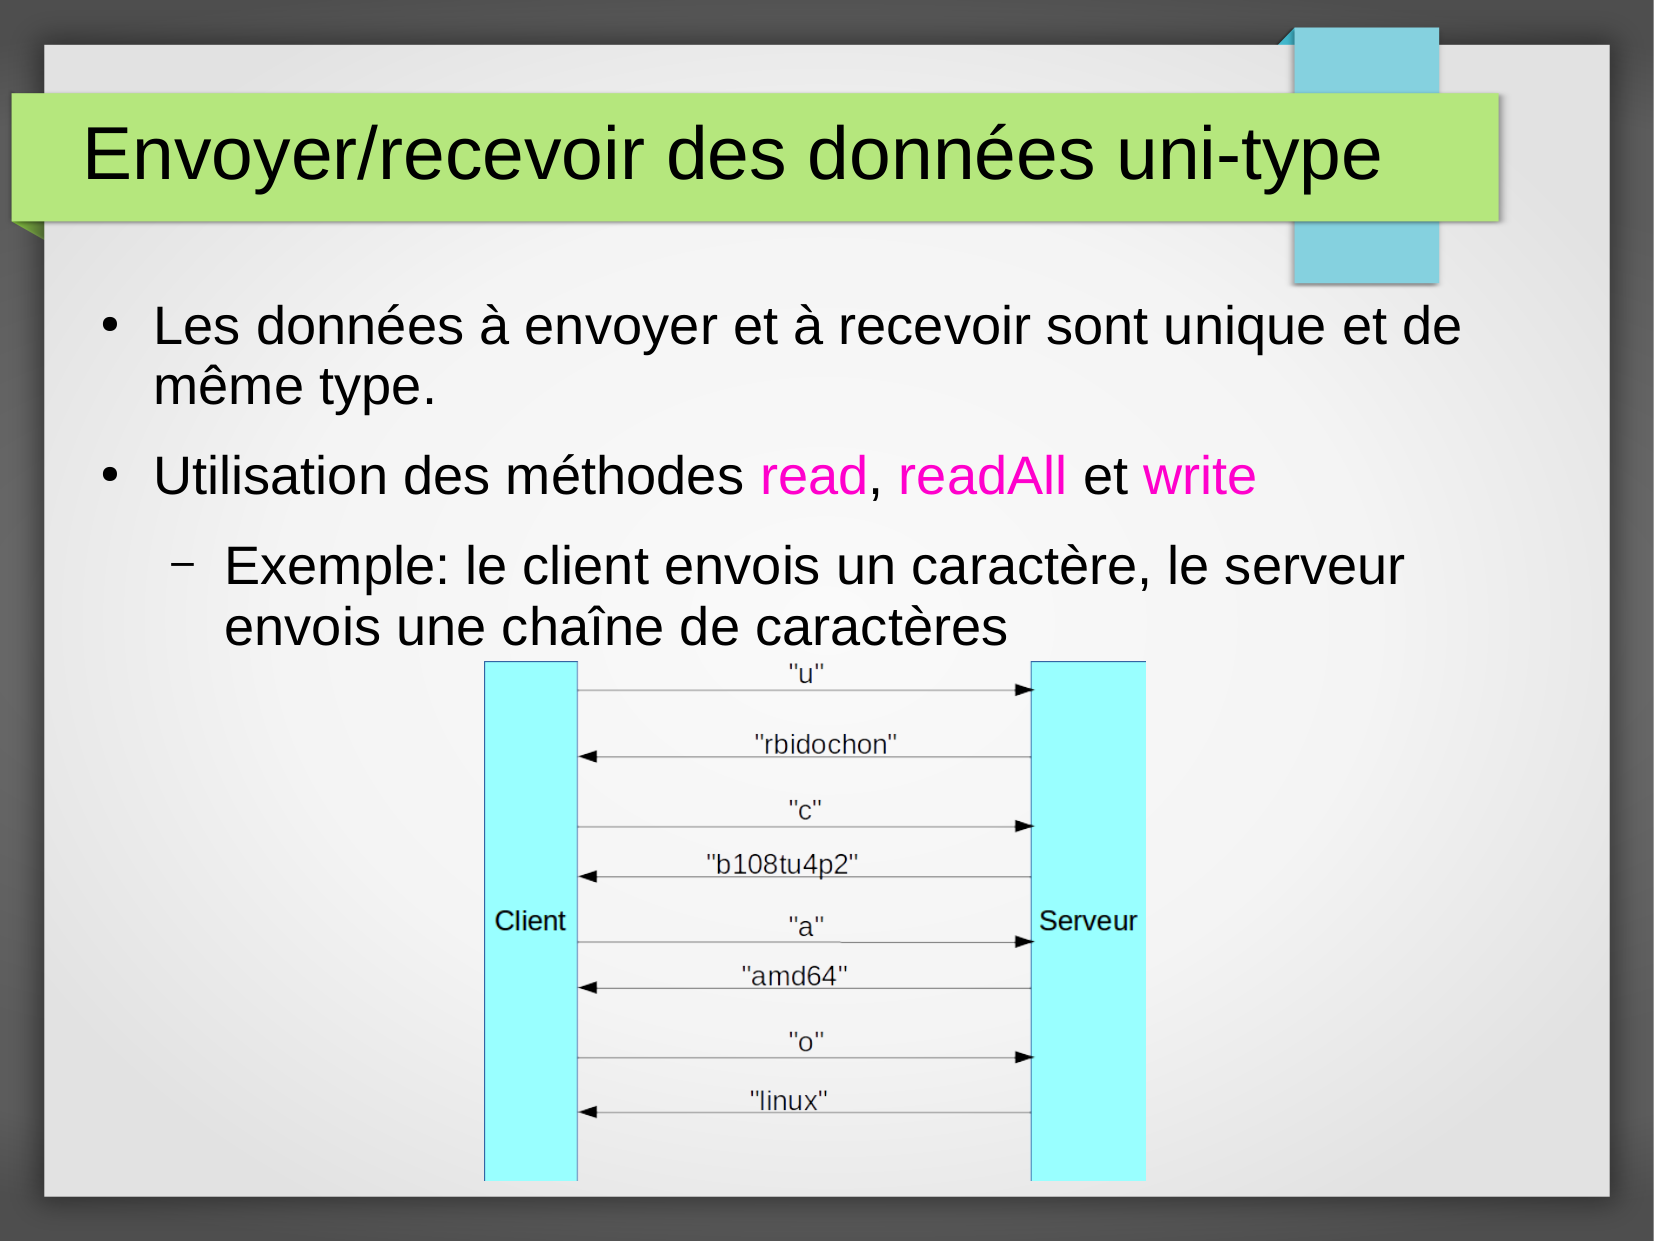

# Envoyer/recevoir des données uni-type
Les données à envoyer et à recevoir sont unique et de même type.
Utilisation des méthodes read, readAll et write
Exemple: le client envois un caractère, le serveur envois une chaîne de caractères